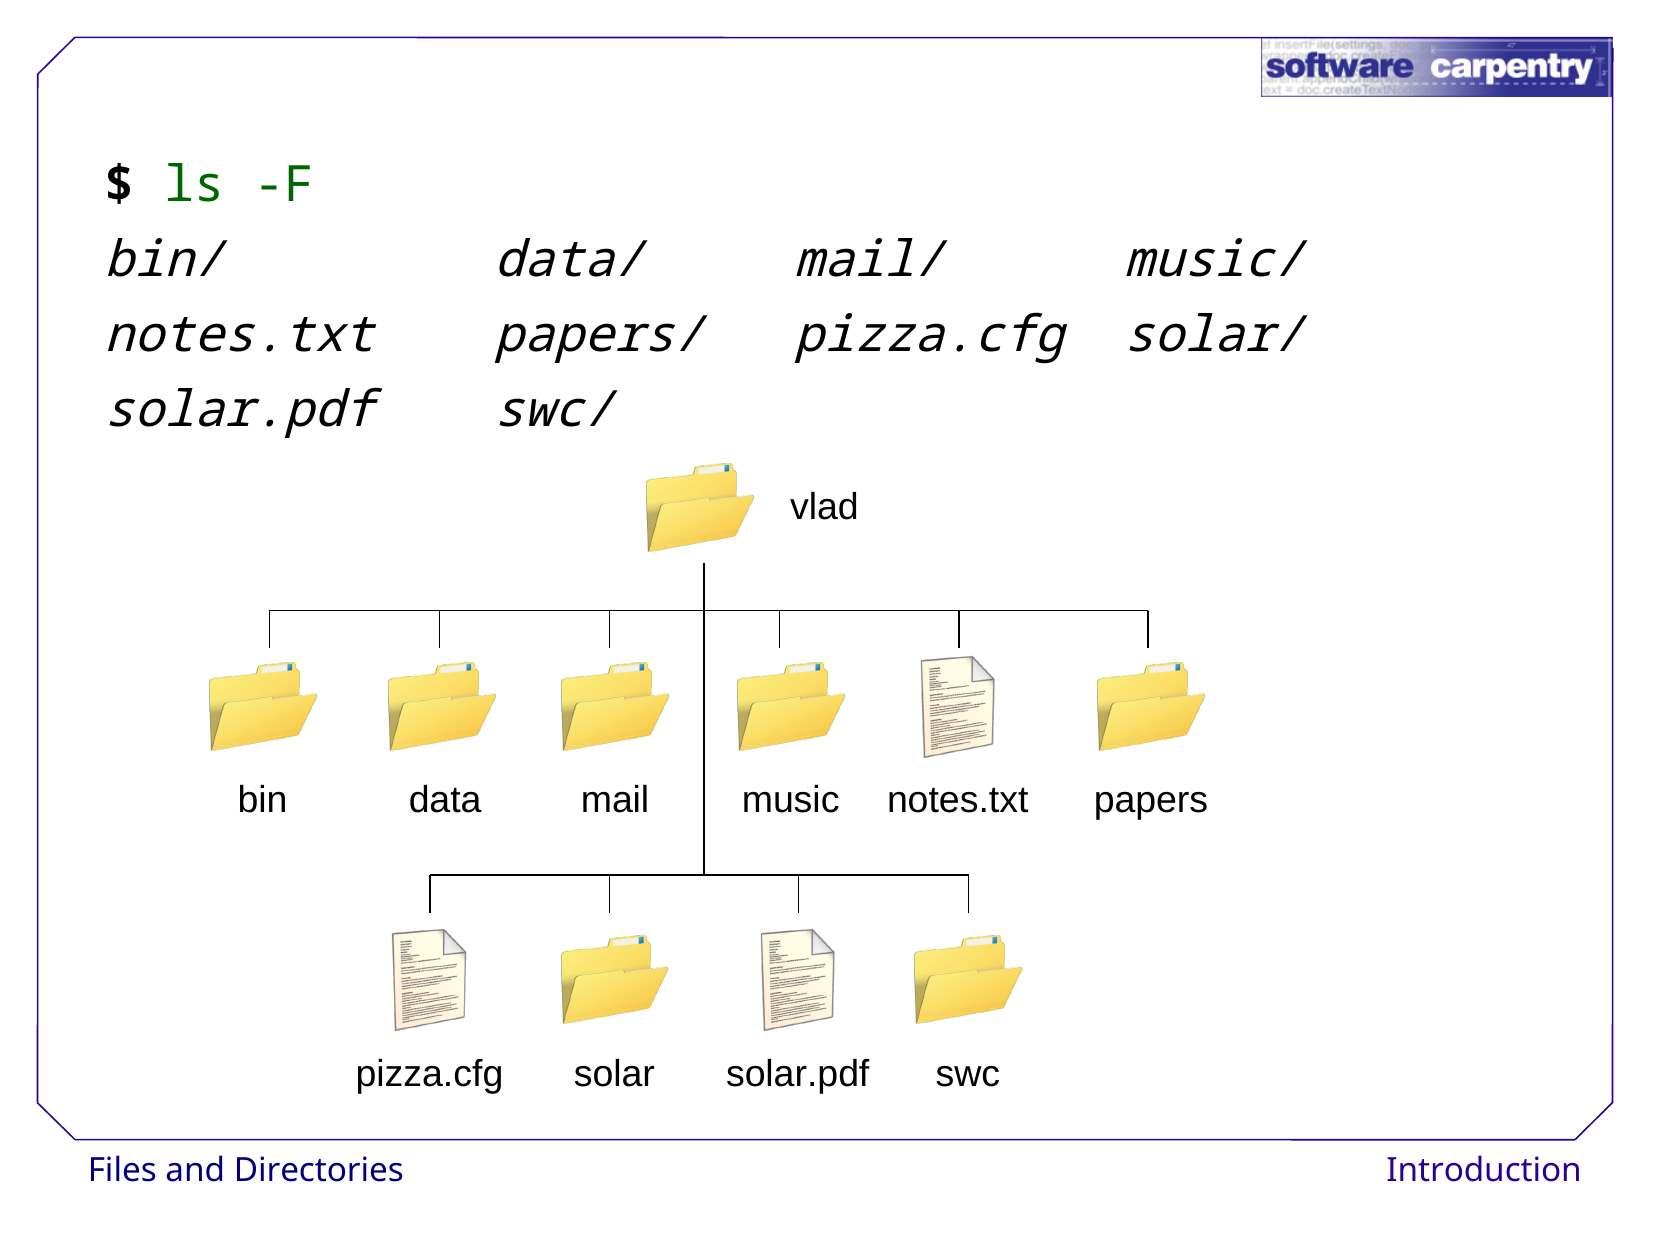

$ ls -F
bin/ data/ mail/ music/
notes.txt papers/ pizza.cfg solar/
solar.pdf swc/
vlad
bin
data
mail
music
papers
notes.txt
solar
swc
pizza.cfg
solar.pdf